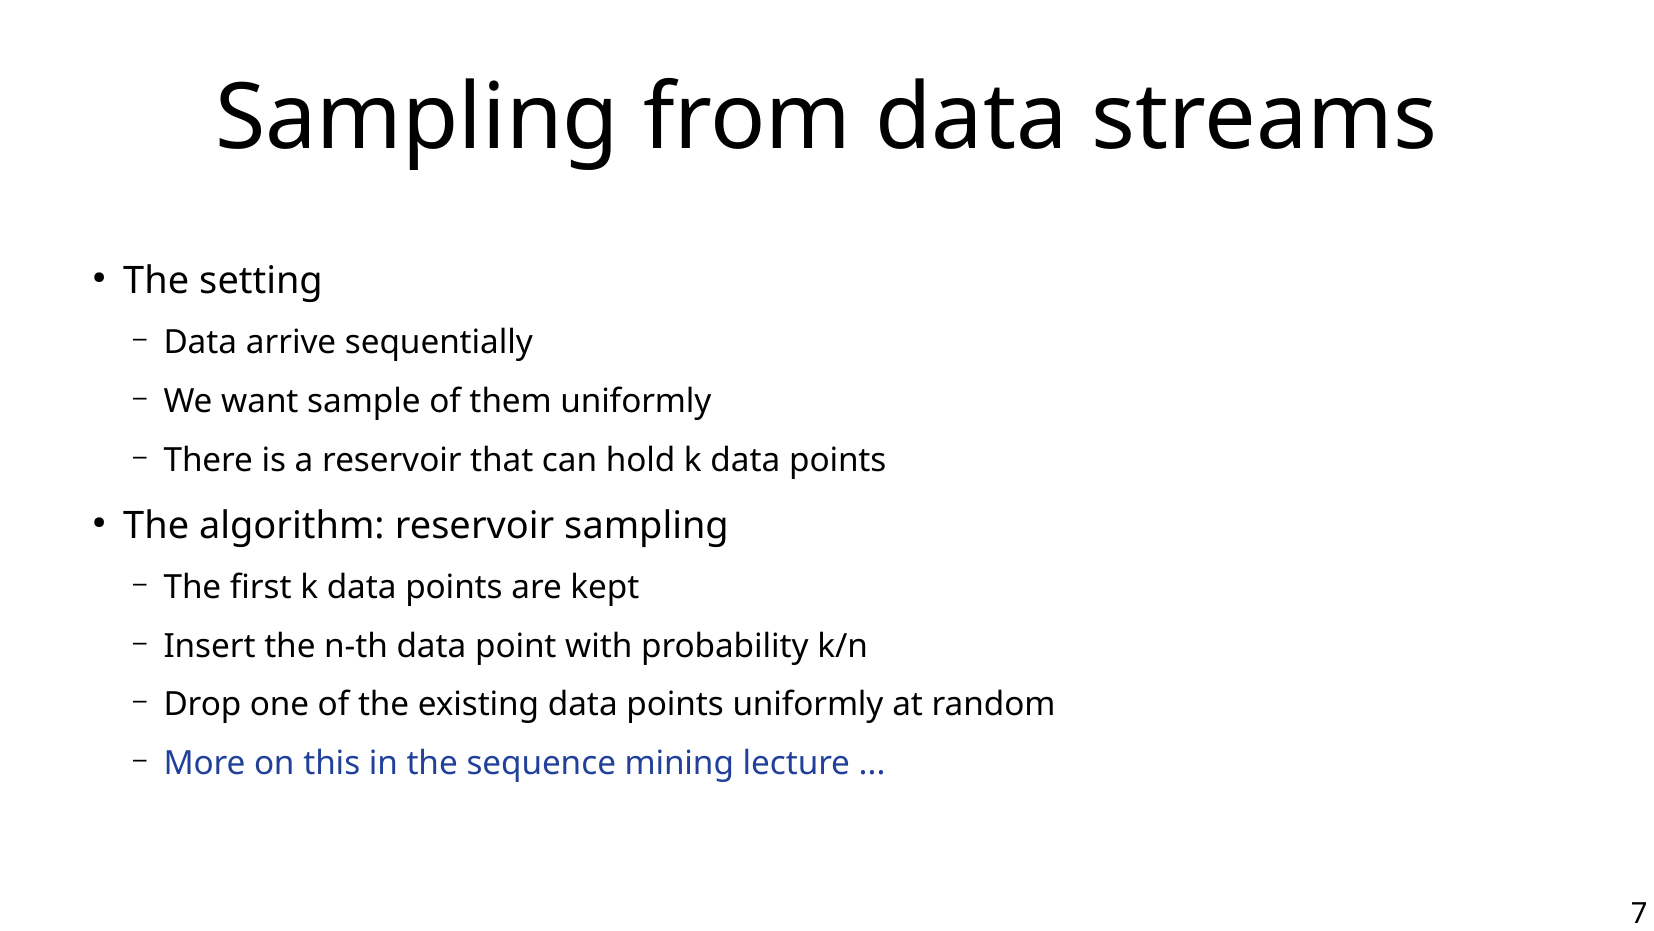

# Sampling from data streams
The setting
Data arrive sequentially
We want sample of them uniformly
There is a reservoir that can hold k data points
The algorithm: reservoir sampling
The first k data points are kept
Insert the n-th data point with probability k/n
Drop one of the existing data points uniformly at random
More on this in the sequence mining lecture ...
7